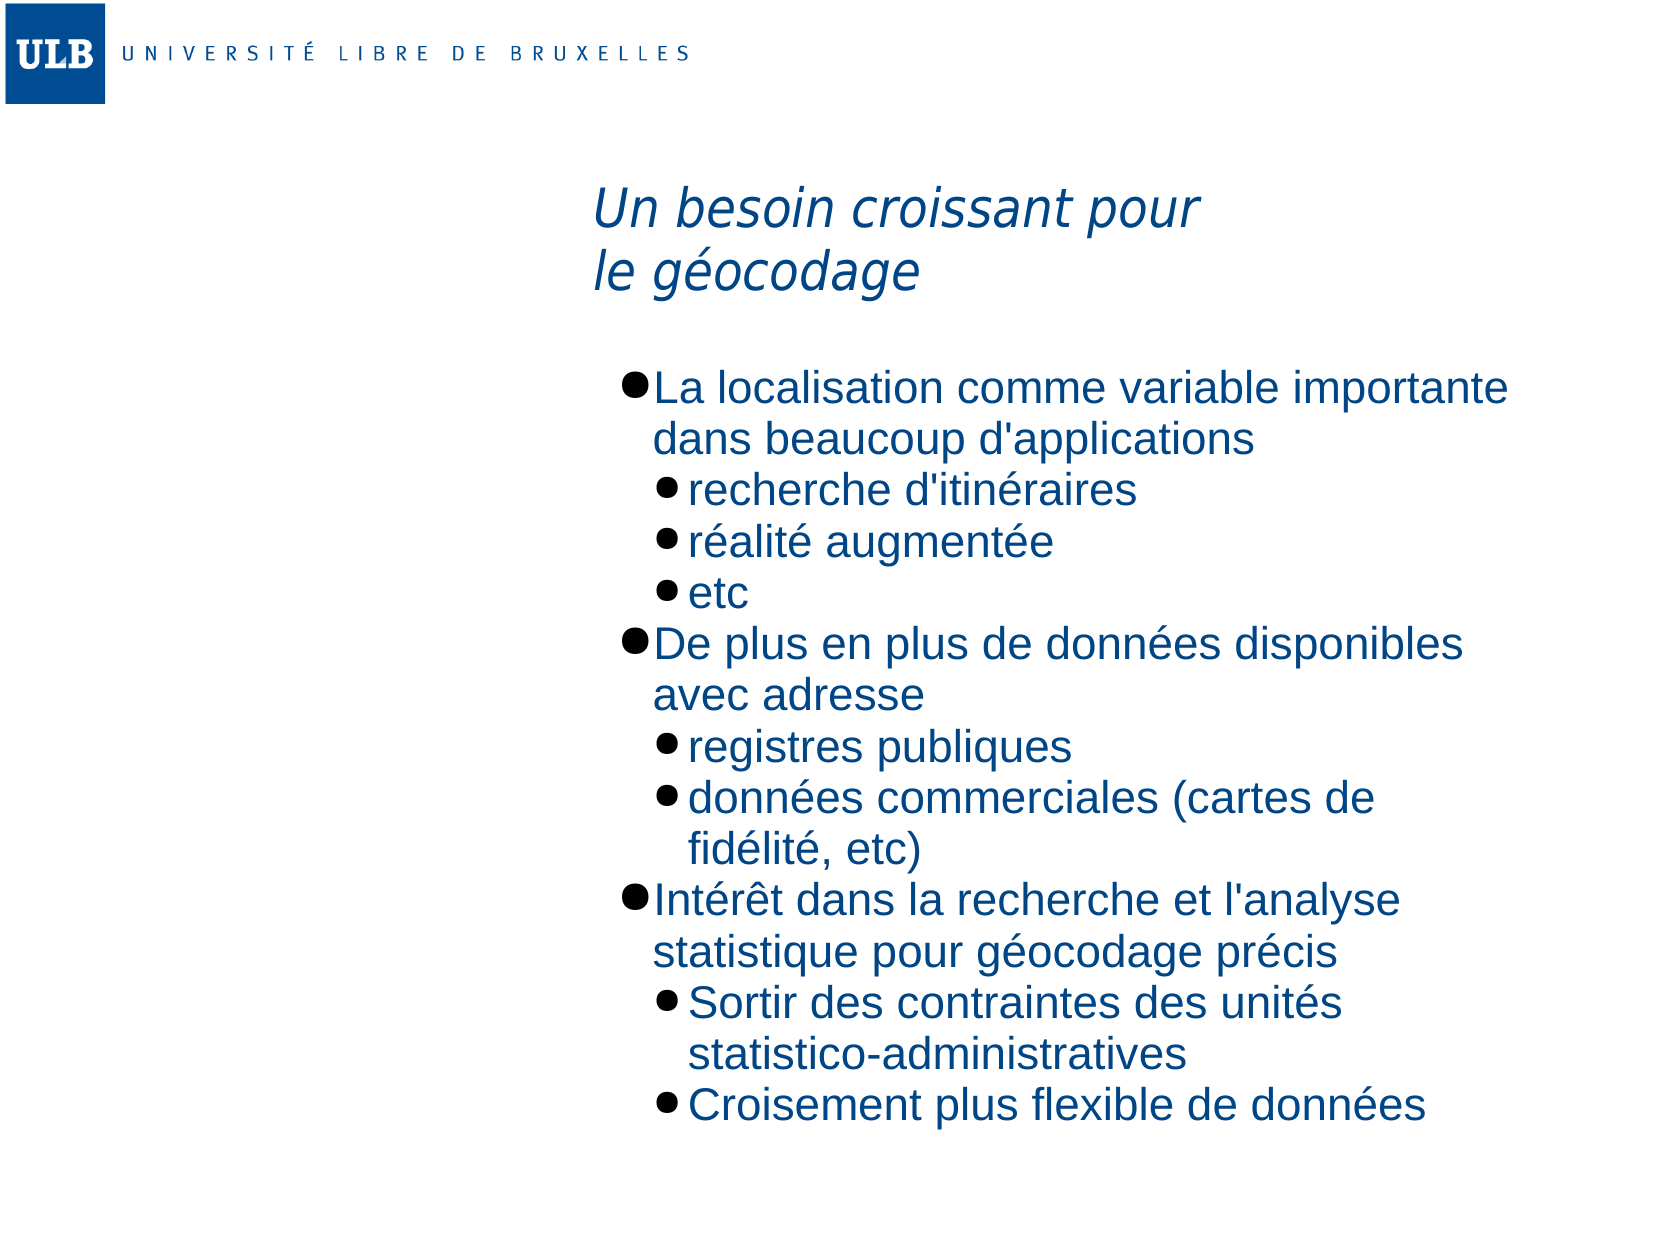

Un besoin croissant pour le géocodage
La localisation comme variable importante dans beaucoup d'applications
recherche d'itinéraires
réalité augmentée
etc
De plus en plus de données disponibles avec adresse
registres publiques
données commerciales (cartes de fidélité, etc)
Intérêt dans la recherche et l'analyse statistique pour géocodage précis
Sortir des contraintes des unités statistico-administratives
Croisement plus flexible de données